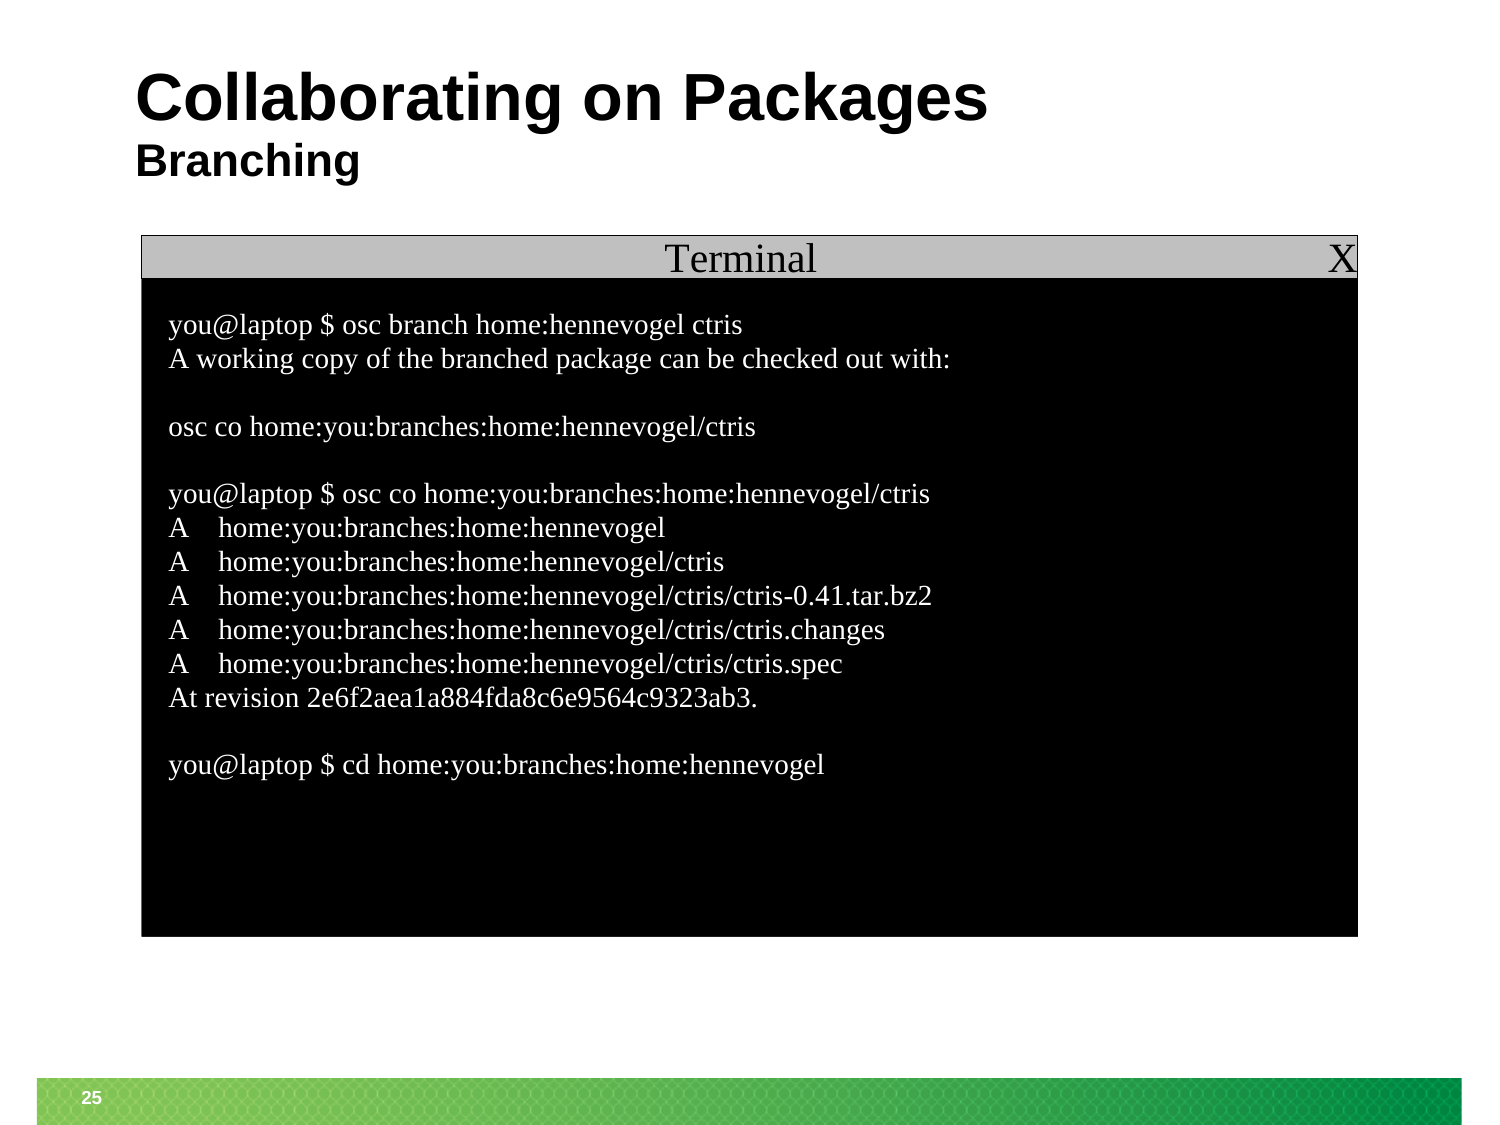

# Collaborating on Packages Branching
Terminal 							X
Terminal 							X
you@laptop $
you@laptop $ osc branch home:hennevogel ctris
A working copy of the branched package can be checked out with:
osc co home:you:branches:home:hennevogel/ctris
you@laptop $ osc co home:you:branches:home:hennevogel/ctris
A home:you:branches:home:hennevogel
A home:you:branches:home:hennevogel/ctris
A home:you:branches:home:hennevogel/ctris/ctris-0.41.tar.bz2
A home:you:branches:home:hennevogel/ctris/ctris.changes
A home:you:branches:home:hennevogel/ctris/ctris.spec
At revision 2e6f2aea1a884fda8c6e9564c9323ab3.
you@laptop $ cd home:you:branches:home:hennevogel